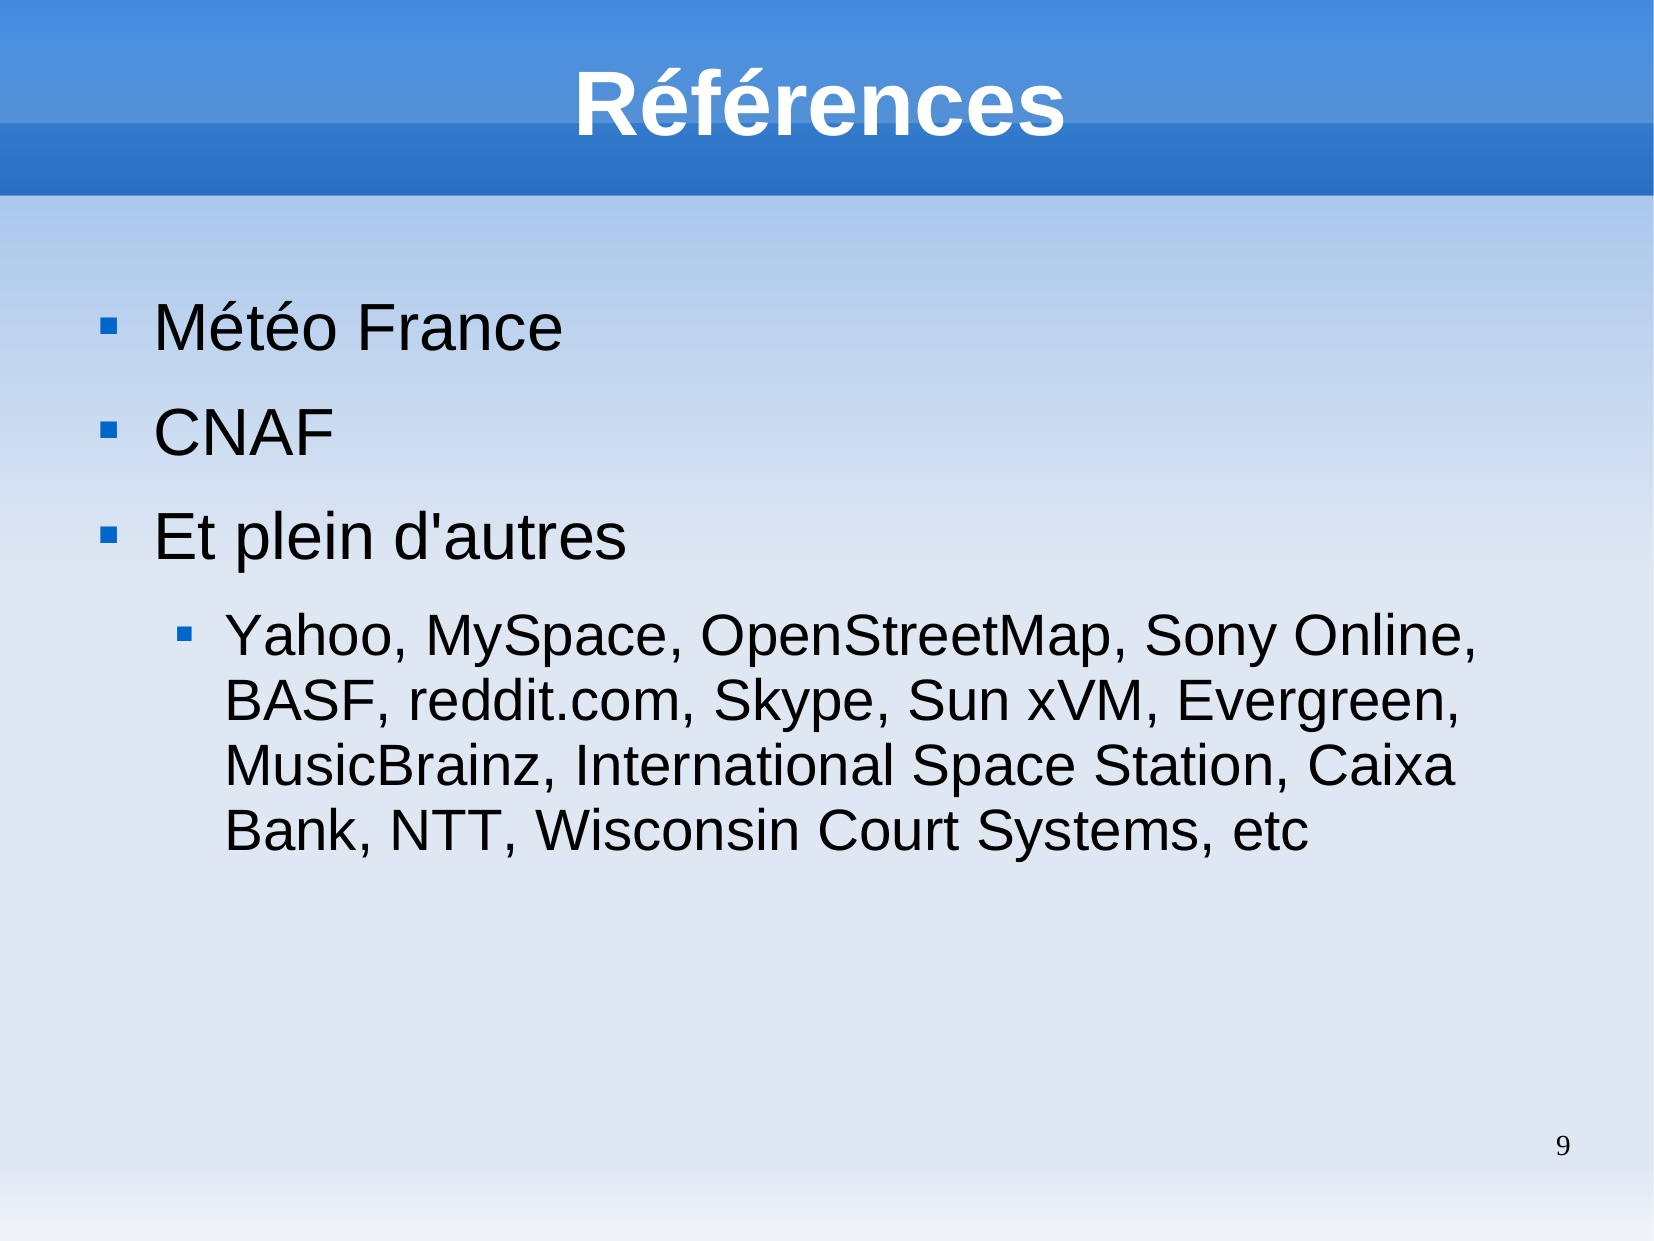

# Références
Météo France
CNAF
Et plein d'autres
Yahoo, MySpace, OpenStreetMap, Sony Online, BASF, reddit.com, Skype, Sun xVM, Evergreen, MusicBrainz, International Space Station, Caixa Bank, NTT, Wisconsin Court Systems, etc
9